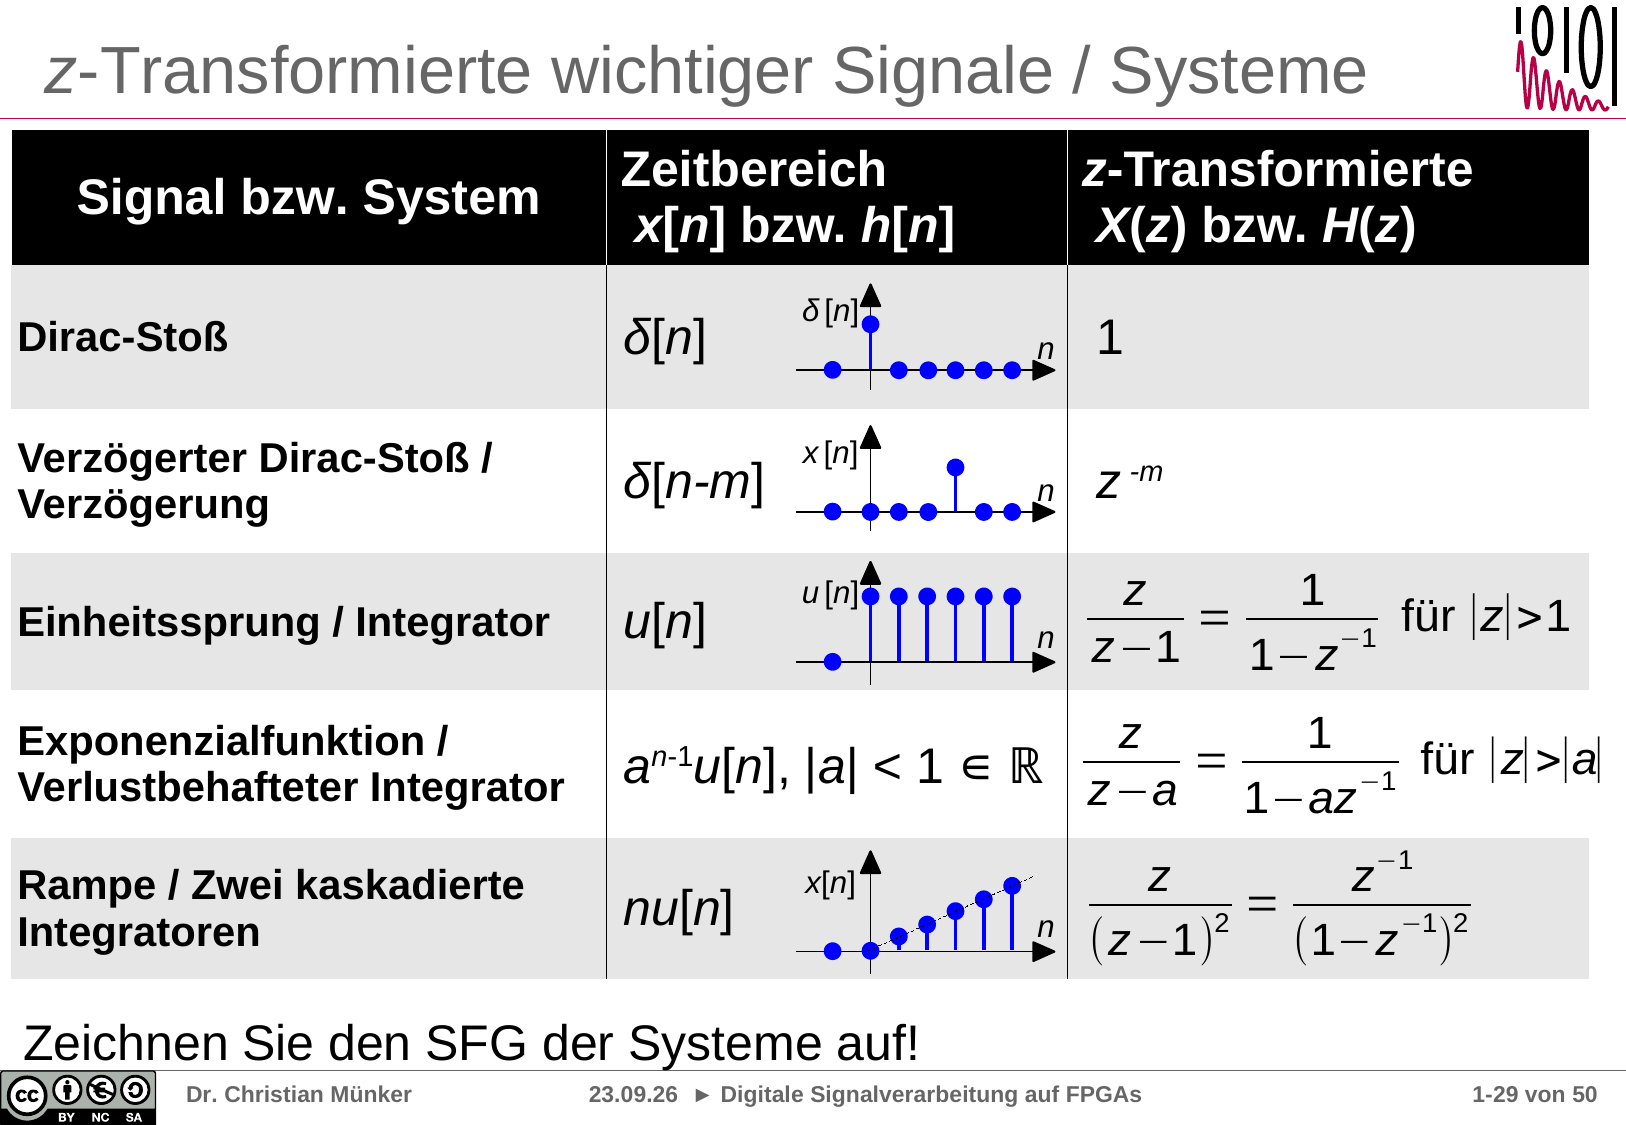

# z-Transformierte wichtiger Signale / Systeme
| Signal bzw. System | Zeitbereich x[n] bzw. h[n] | z-Transformierte X(z) bzw. H(z) |
| --- | --- | --- |
| Dirac-Stoß | δ[n] | 1 |
| Verzögerter Dirac-Stoß / Verzögerung | δ[n-m] | z -m |
| Einheitssprung / Integrator | u[n] | |
| Exponenzialfunktion / Verlustbehafteter Integrator | an-1u[n], |a| < 1 ∊ ℝ | |
| Rampe / Zwei kaskadierte Integratoren | nu[n] | |
δ [n]
n
x [n]
n
u [n]
n
x[n]
n
Zeichnen Sie den SFG der Systeme auf!